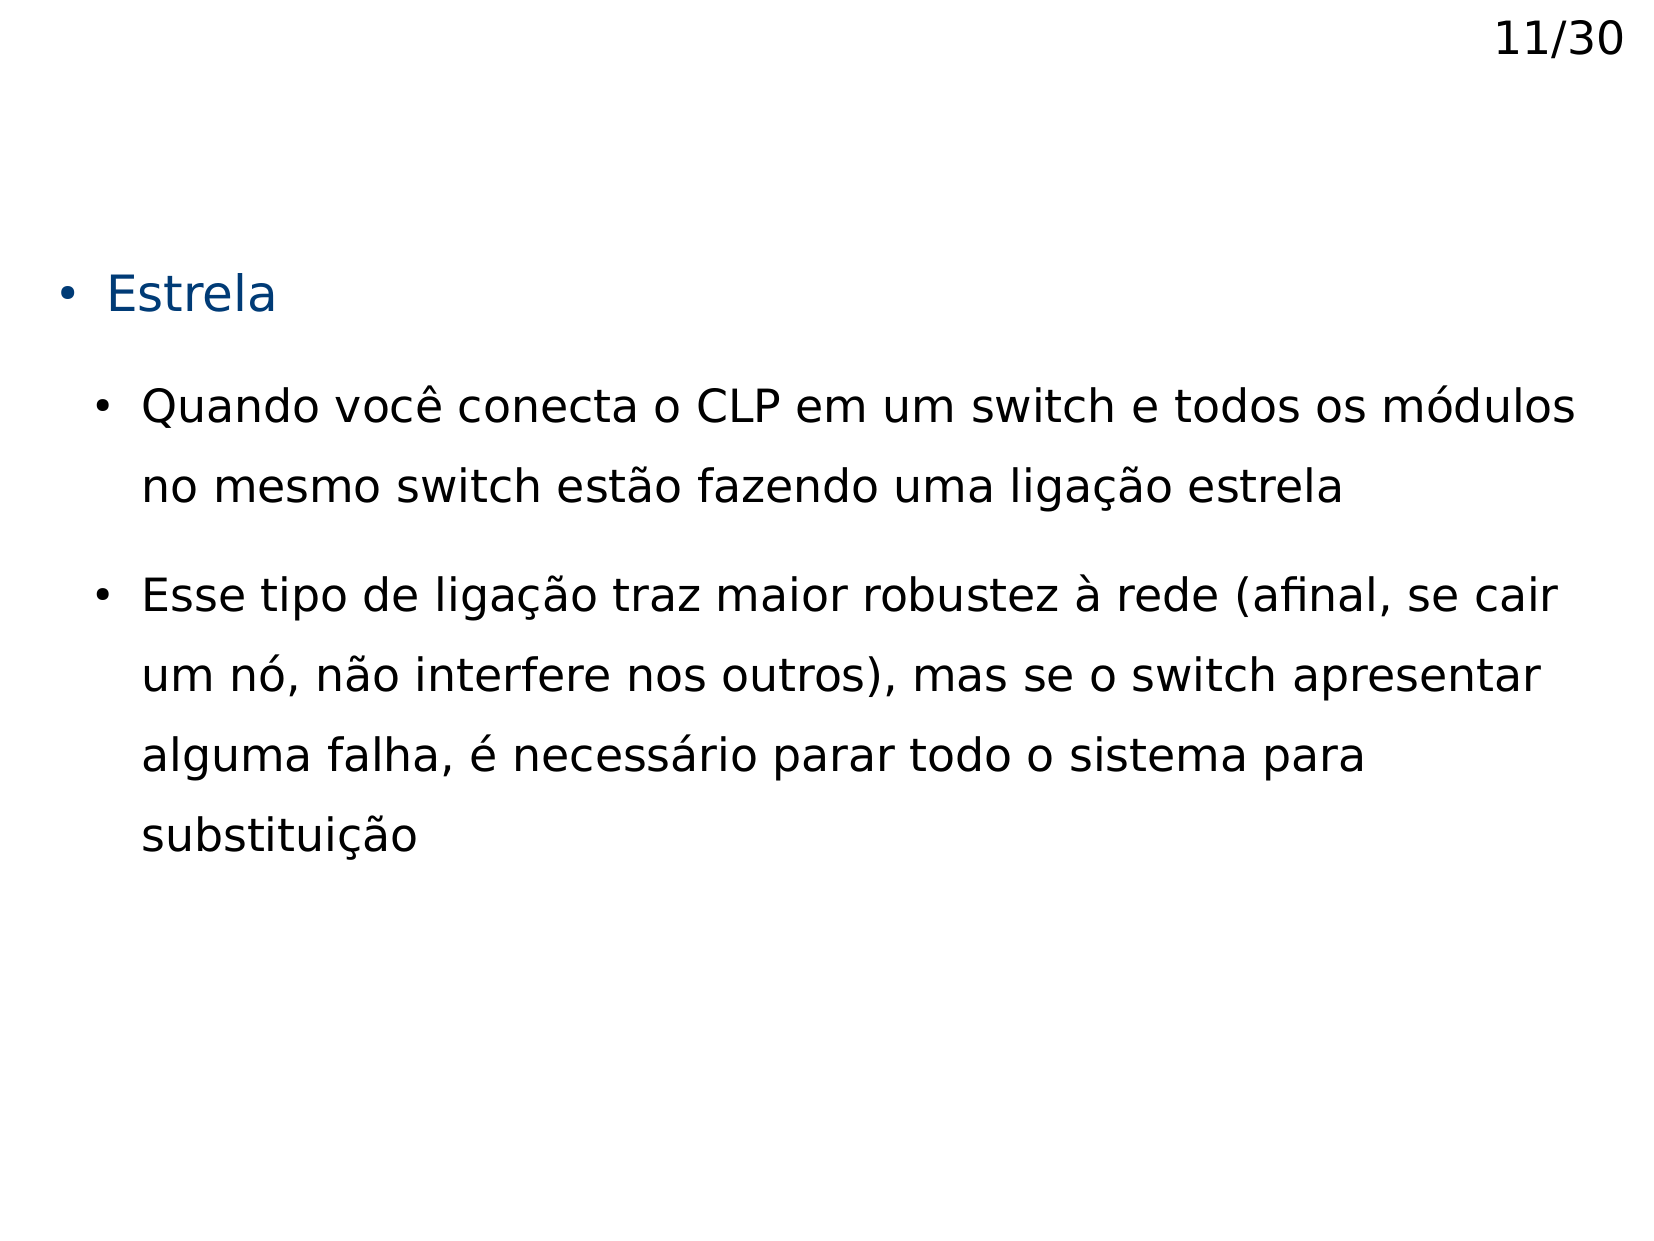

11
#
Estrela
Quando você conecta o CLP em um switch e todos os módulos no mesmo switch estão fazendo uma ligação estrela
Esse tipo de ligação traz maior robustez à rede (afinal, se cair um nó, não interfere nos outros), mas se o switch apresentar alguma falha, é necessário parar todo o sistema para substituição